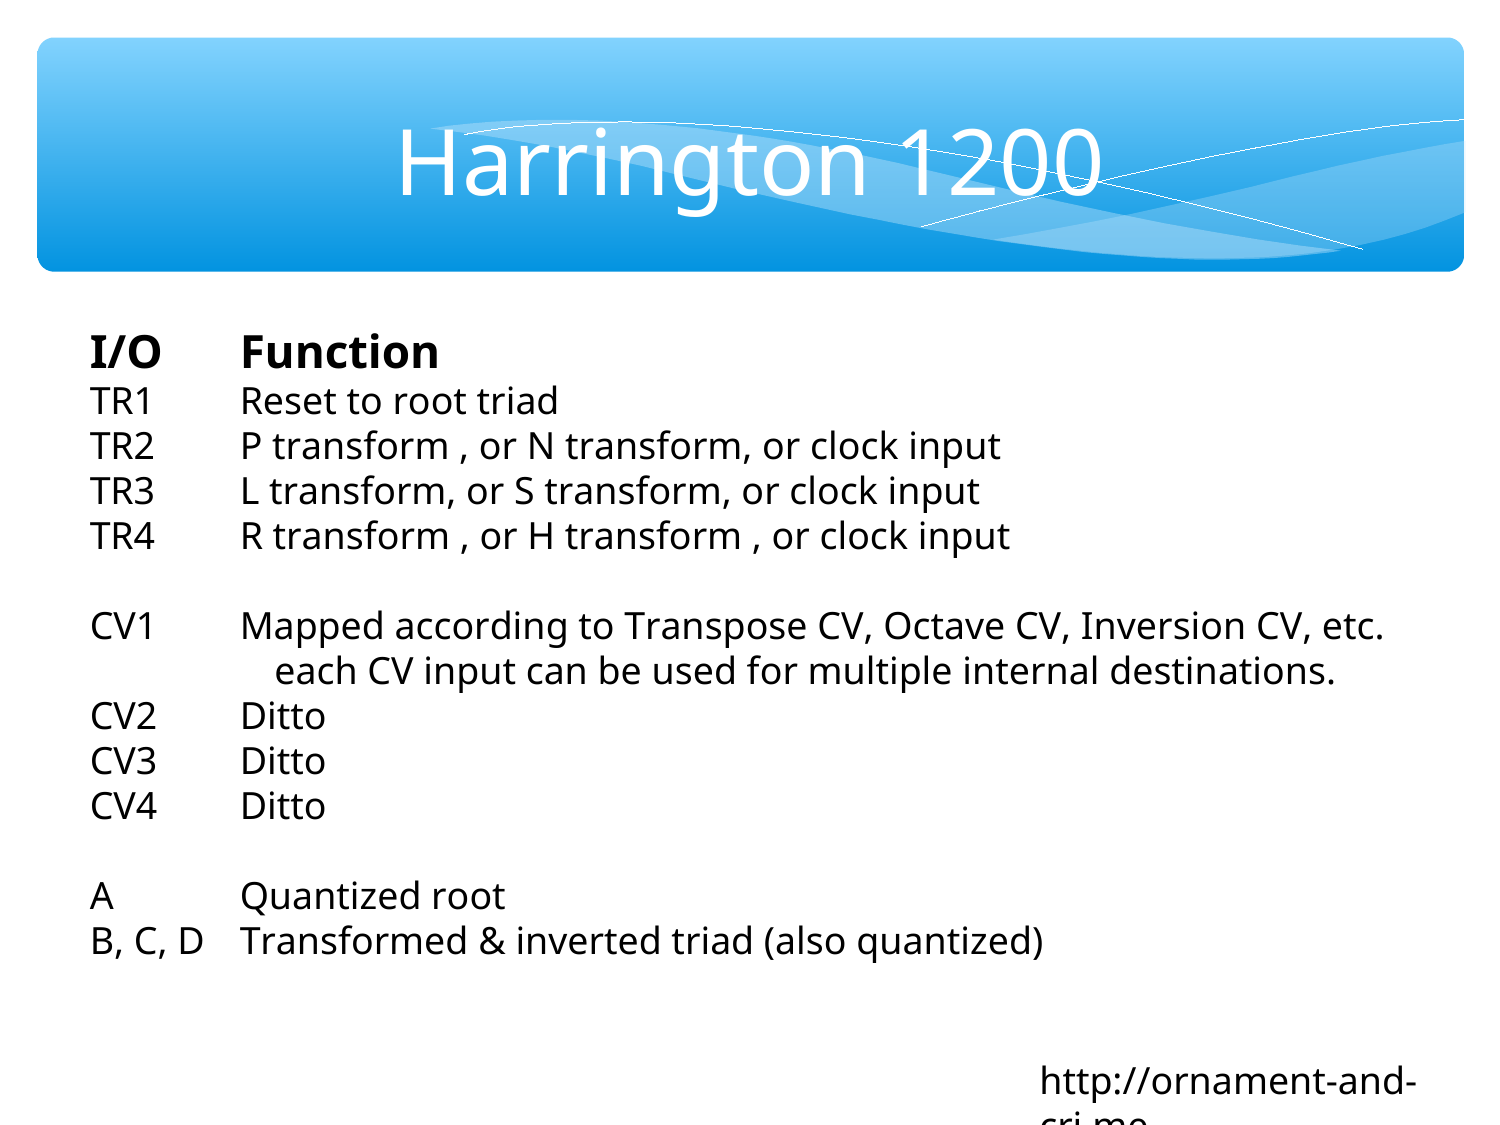

# Harrington 1200
I/O	Function
TR1	Reset to root triad
TR2	P transform , or N transform, or clock input
TR3	L transform, or S transform, or clock input
TR4	R transform , or H transform , or clock input
CV1	Mapped according to Transpose CV, Octave CV, Inversion CV, etc.
 each CV input can be used for multiple internal destinations.
CV2	Ditto
CV3	Ditto
CV4	Ditto
A	Quantized root
B, C, D	Transformed & inverted triad (also quantized)
http://ornament-and-cri.me